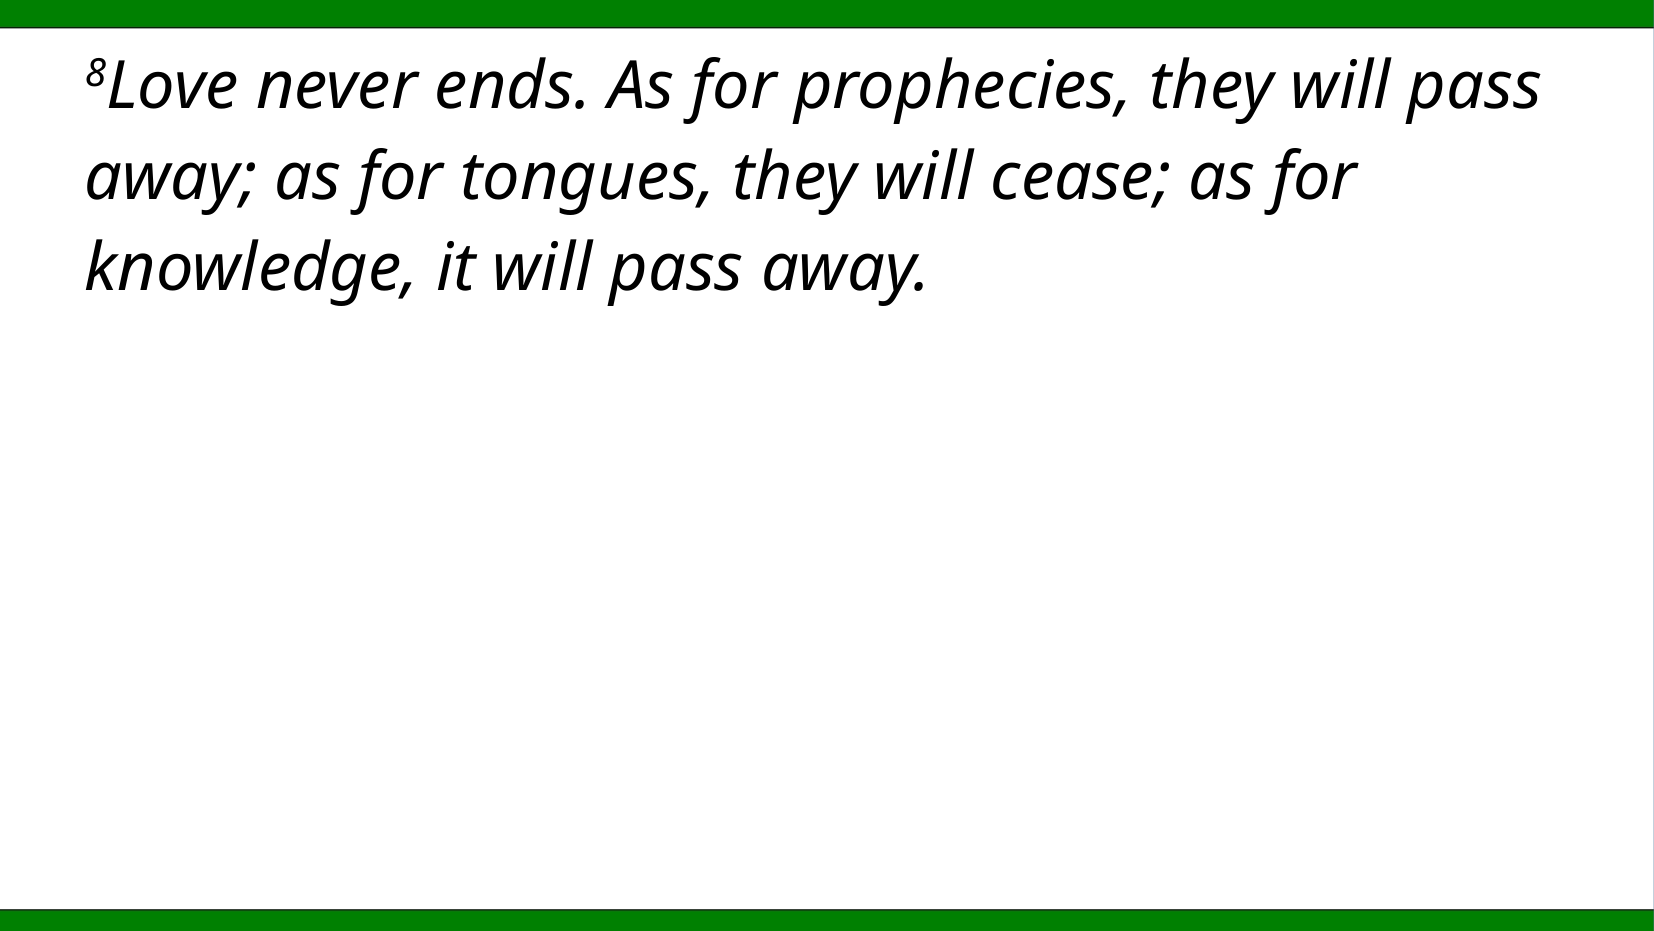

8Love never ends. As for prophecies, they will pass away; as for tongues, they will cease; as for knowledge, it will pass away.